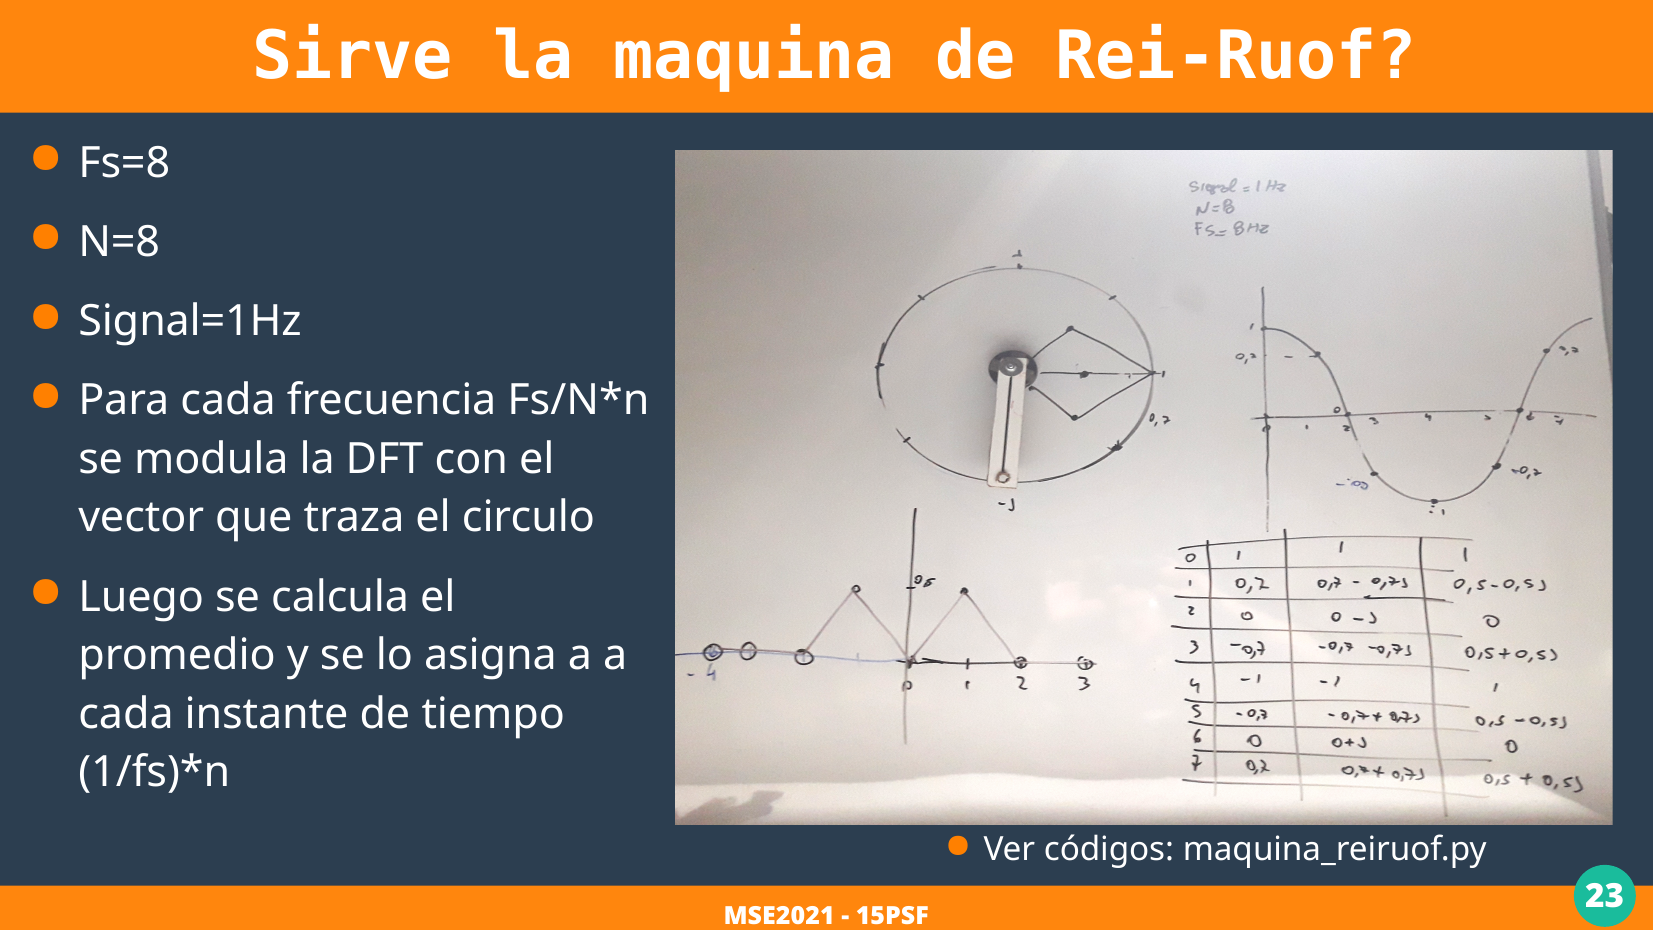

# Sirve la maquina de Rei-Ruof?
Fs=8
N=8
Signal=1Hz
Para cada frecuencia Fs/N*n se modula la DFT con el vector que traza el circulo
Luego se calcula el promedio y se lo asigna a a cada instante de tiempo (1/fs)*n
Ver códigos: maquina_reiruof.py
MSE2021 - 15PSF